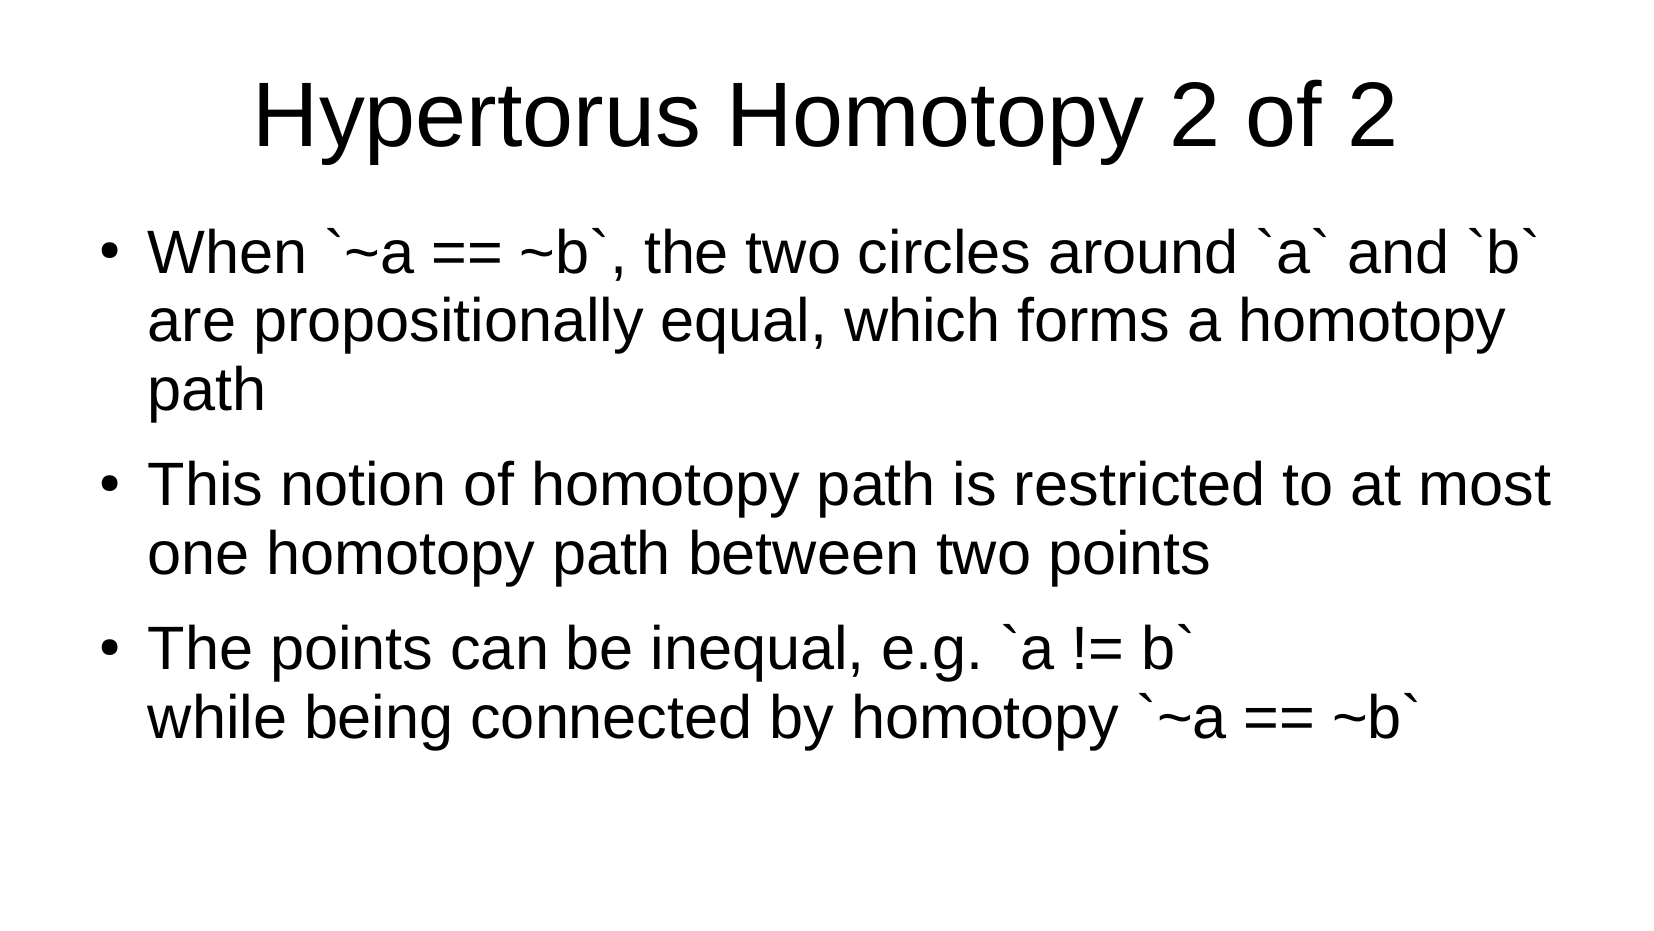

# Hypertorus Homotopy 2 of 2
When `~a == ~b`, the two circles around `a` and `b` are propositionally equal, which forms a homotopy path
This notion of homotopy path is restricted to at most one homotopy path between two points
The points can be inequal, e.g. `a != b`
while being connected by homotopy `~a == ~b`